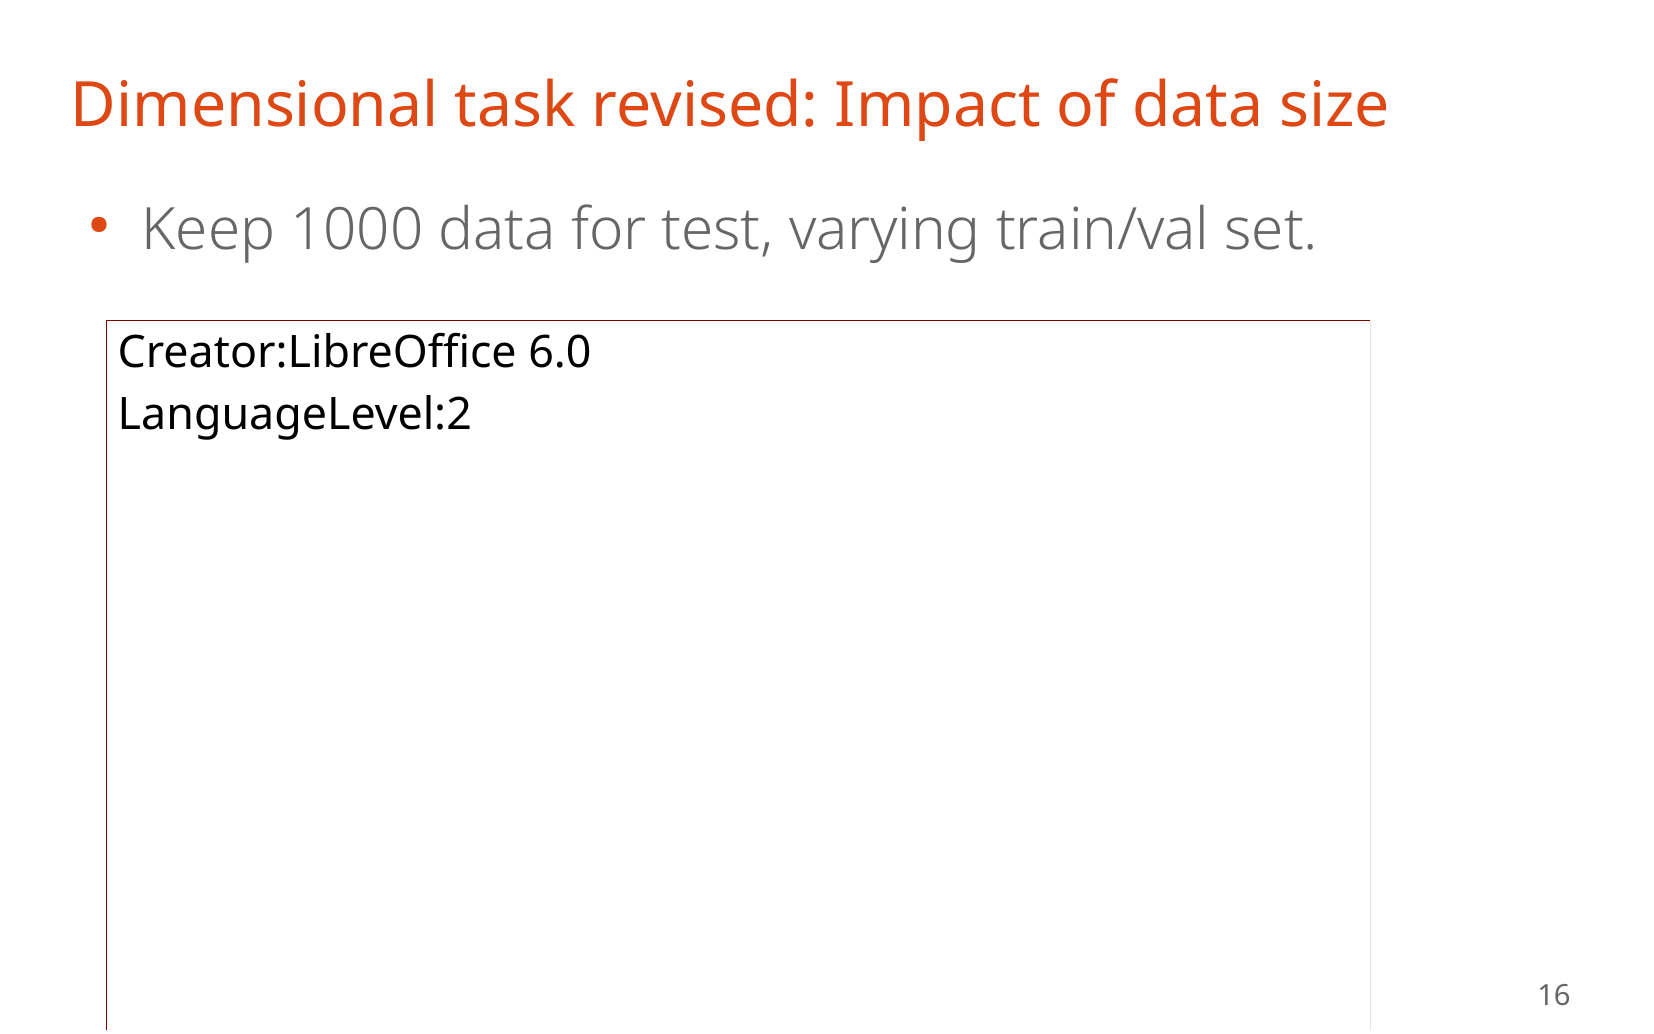

# Dimensional task revised: Impact of data size
Keep 1000 data for test, varying train/val set.
16